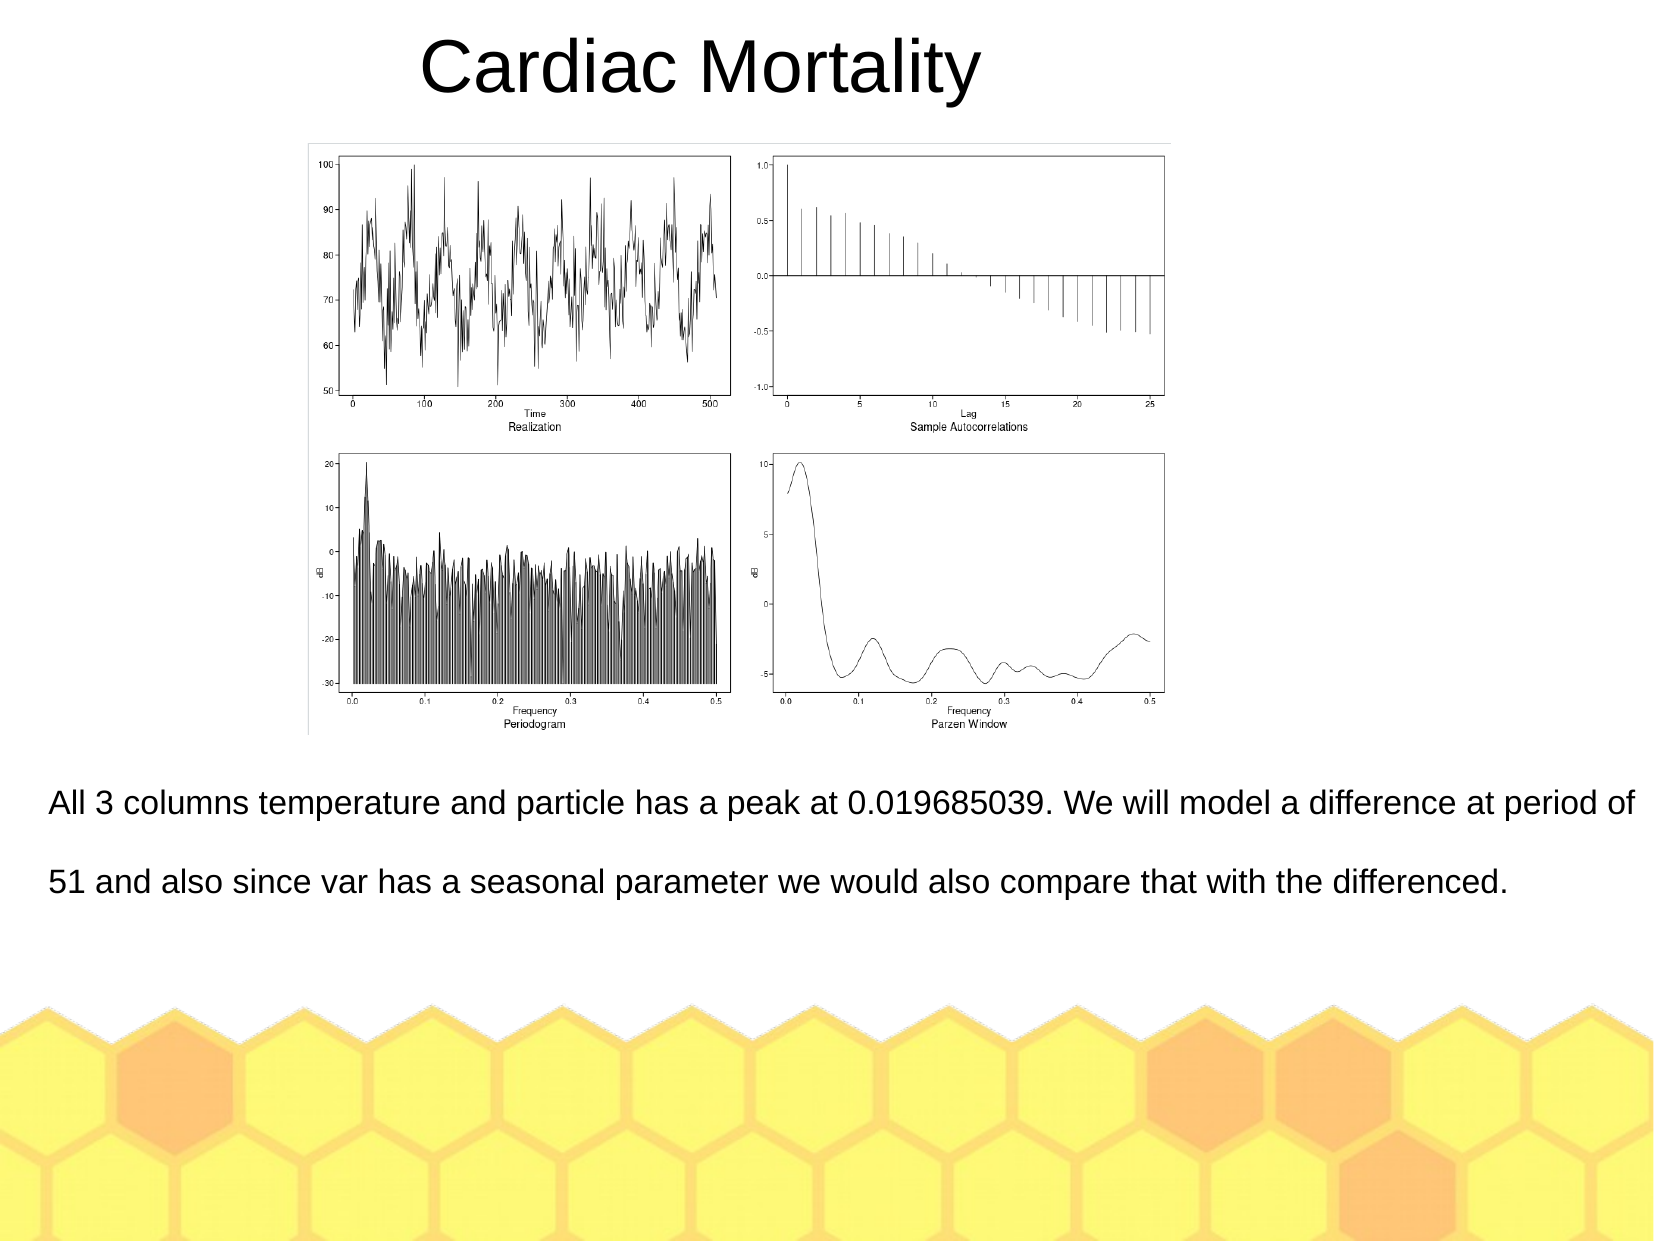

# Cardiac Mortality
All 3 columns temperature and particle has a peak at 0.019685039. We will model a difference at period of 51 and also since var has a seasonal parameter we would also compare that with the differenced.